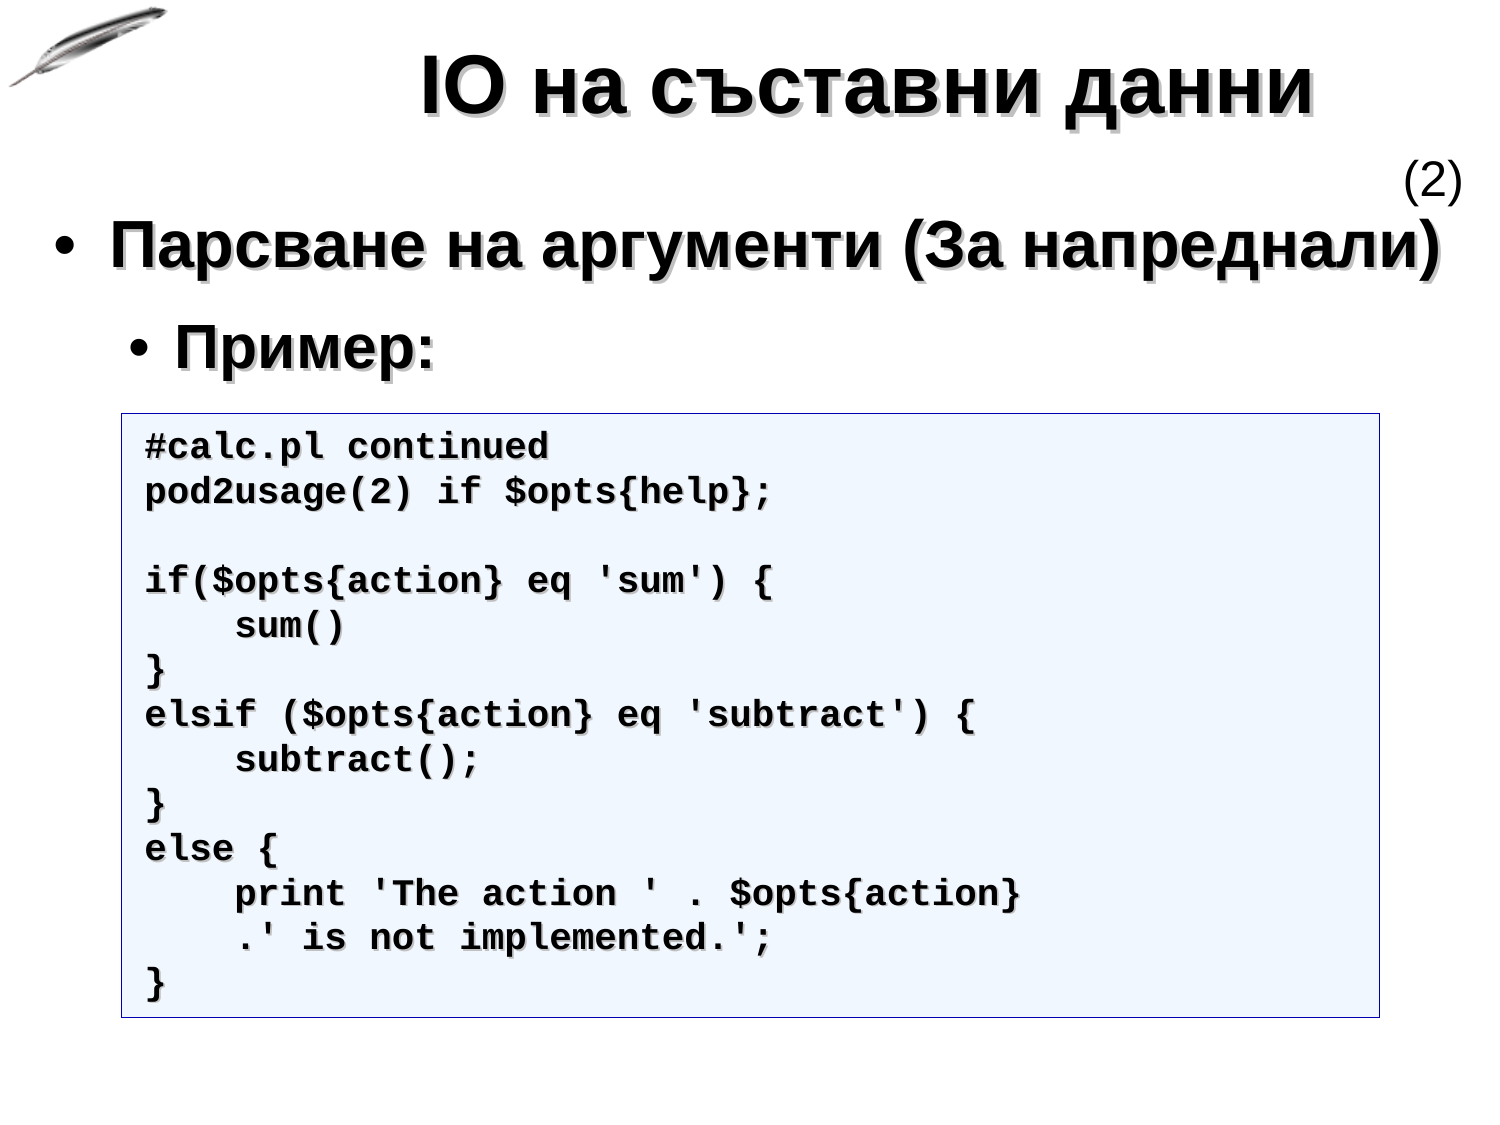

# IO на съставни данни
(2)
Парсване на аргументи (За напреднали)
Пример:
#calc.pl continued
pod2usage(2) if $opts{help};
if($opts{action} eq 'sum') {
 sum()
}
elsif ($opts{action} eq 'subtract') {
 subtract();
}
else {
 print 'The action ' . $opts{action}
 .' is not implemented.';
}